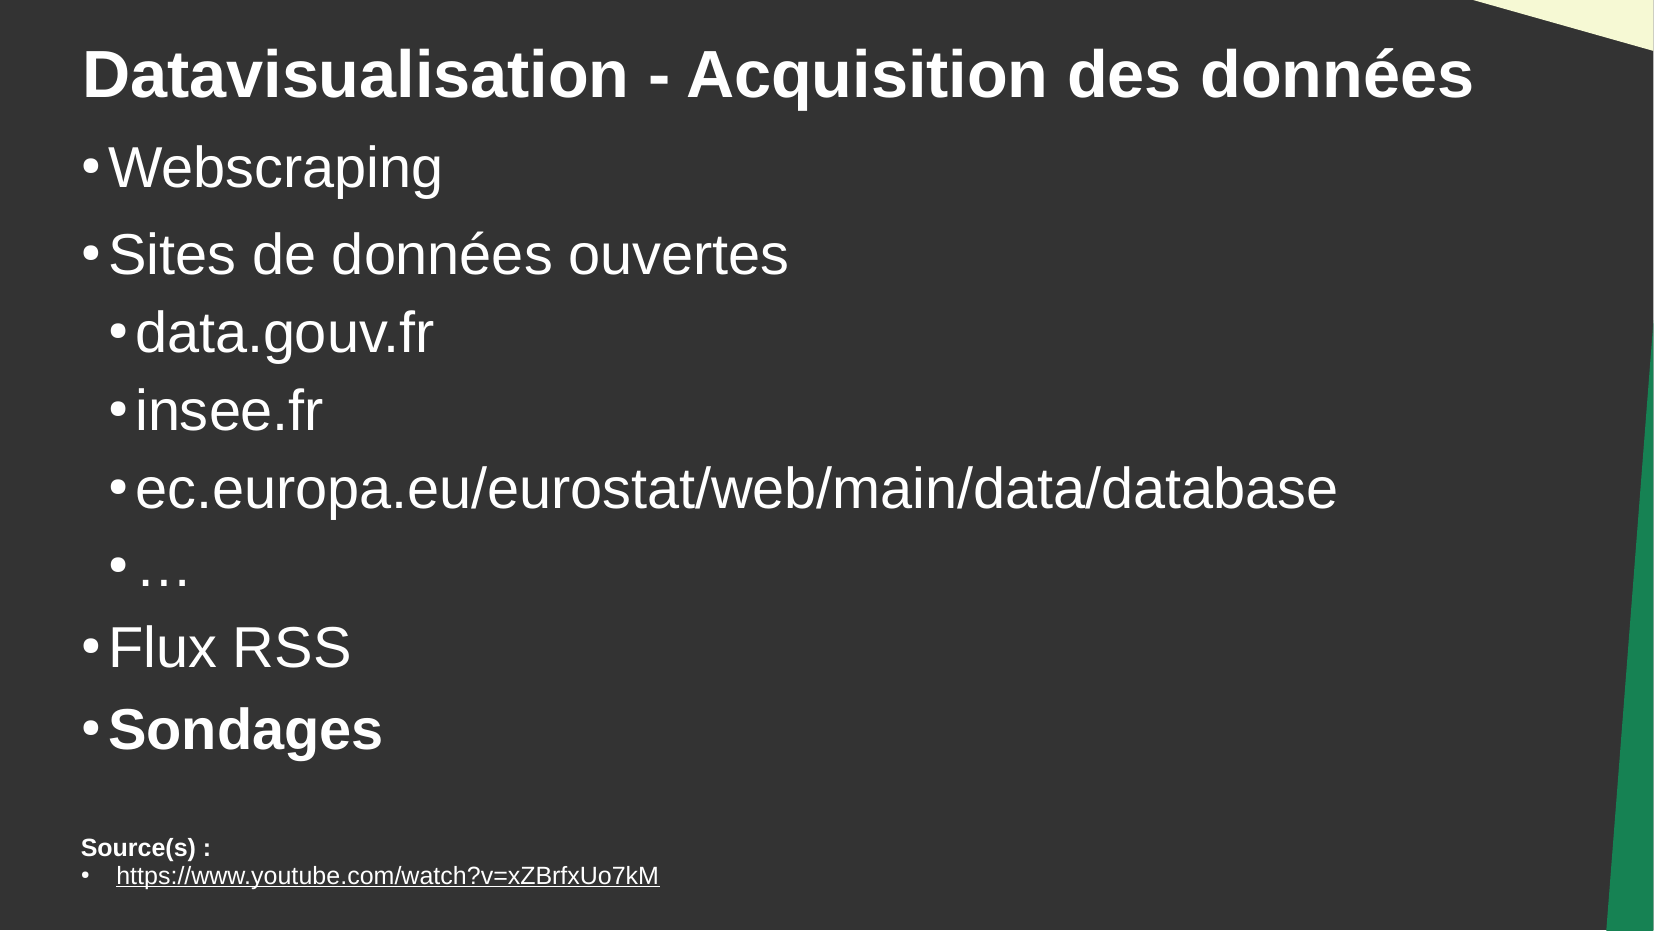

# Datavisualisation - Acquisition des données
Webscraping
Sites de données ouvertes
data.gouv.fr
insee.fr
ec.europa.eu/eurostat/web/main/data/database
…
Flux RSS
Sondages
Source(s) :
https://www.youtube.com/watch?v=xZBrfxUo7kM